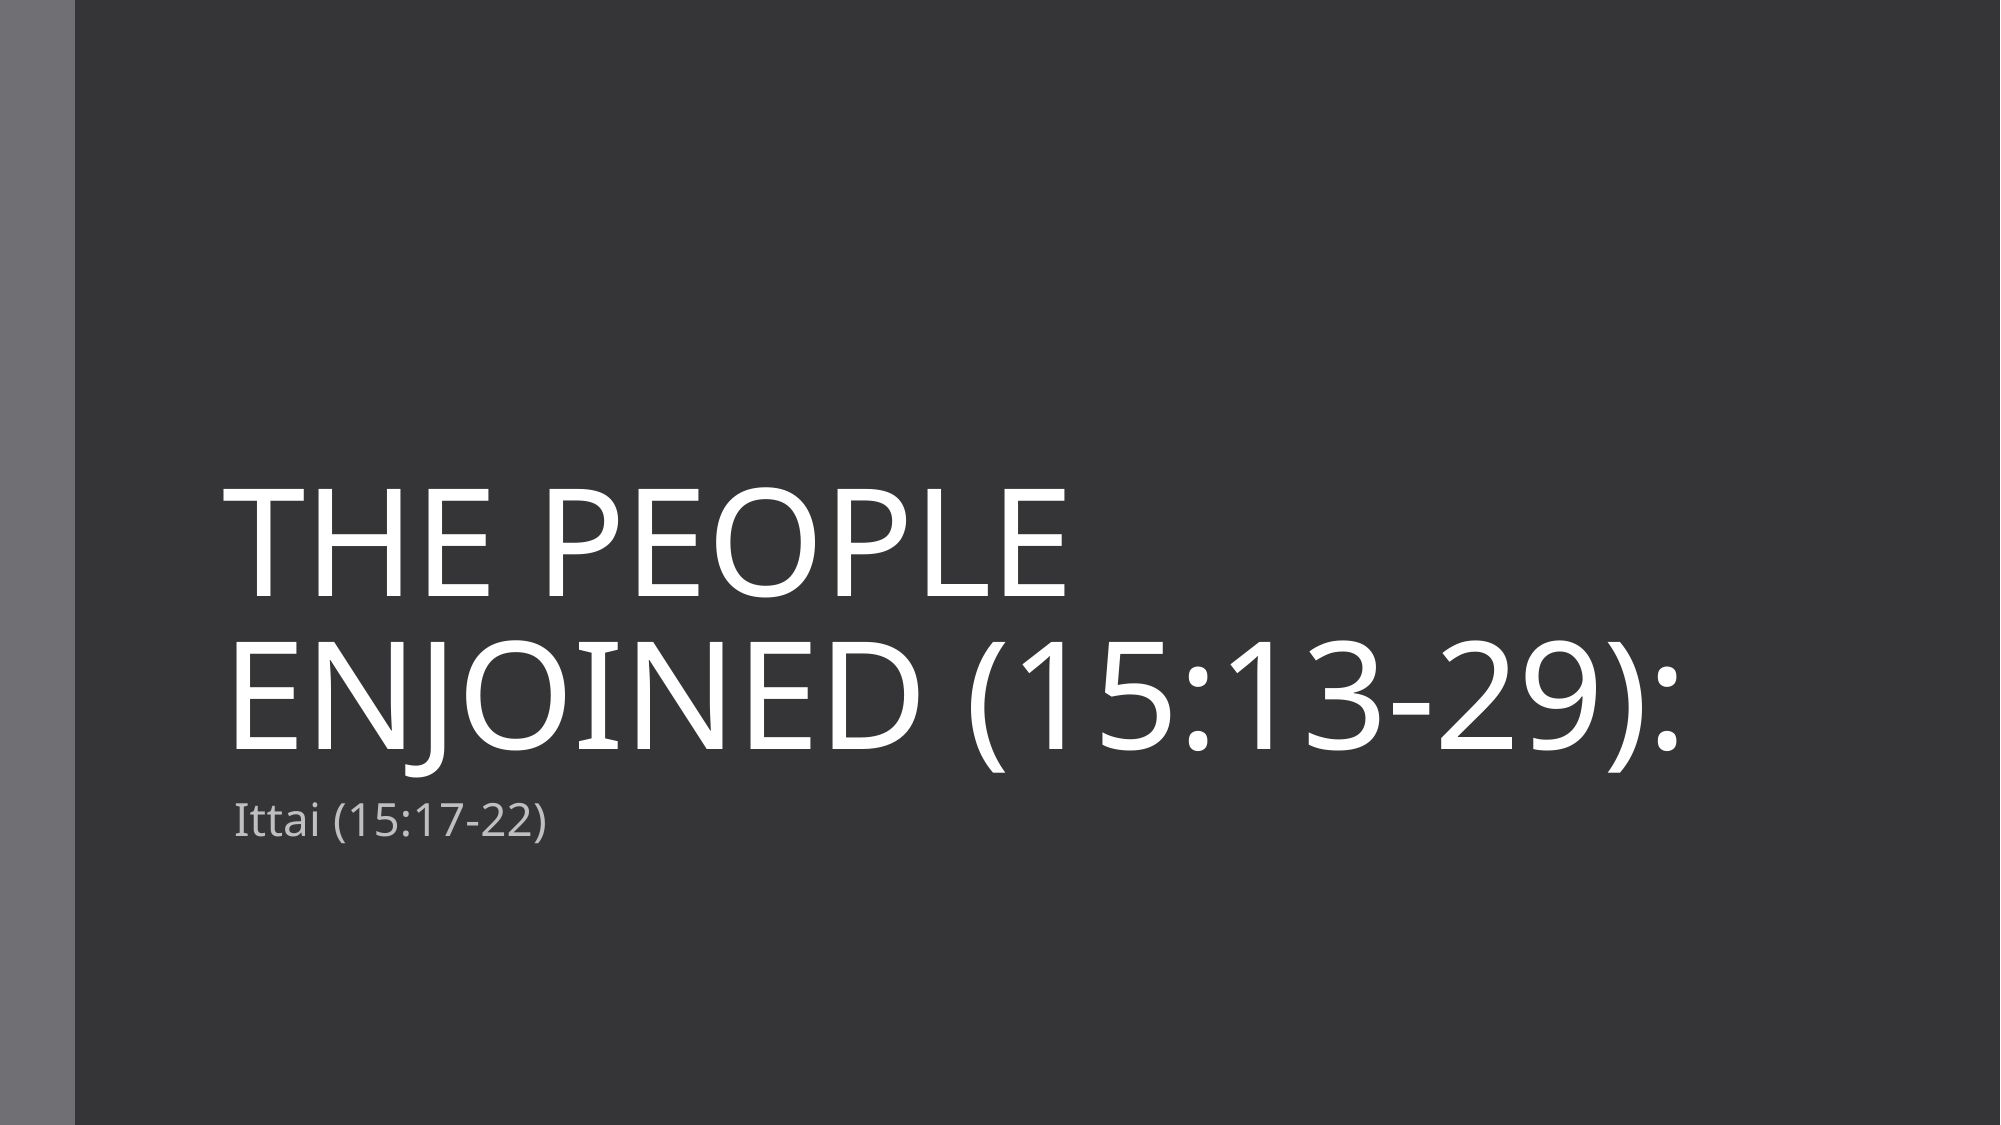

# THE PEOPLE ENJOINED (15:13-29):
 Ittai (15:17-22)